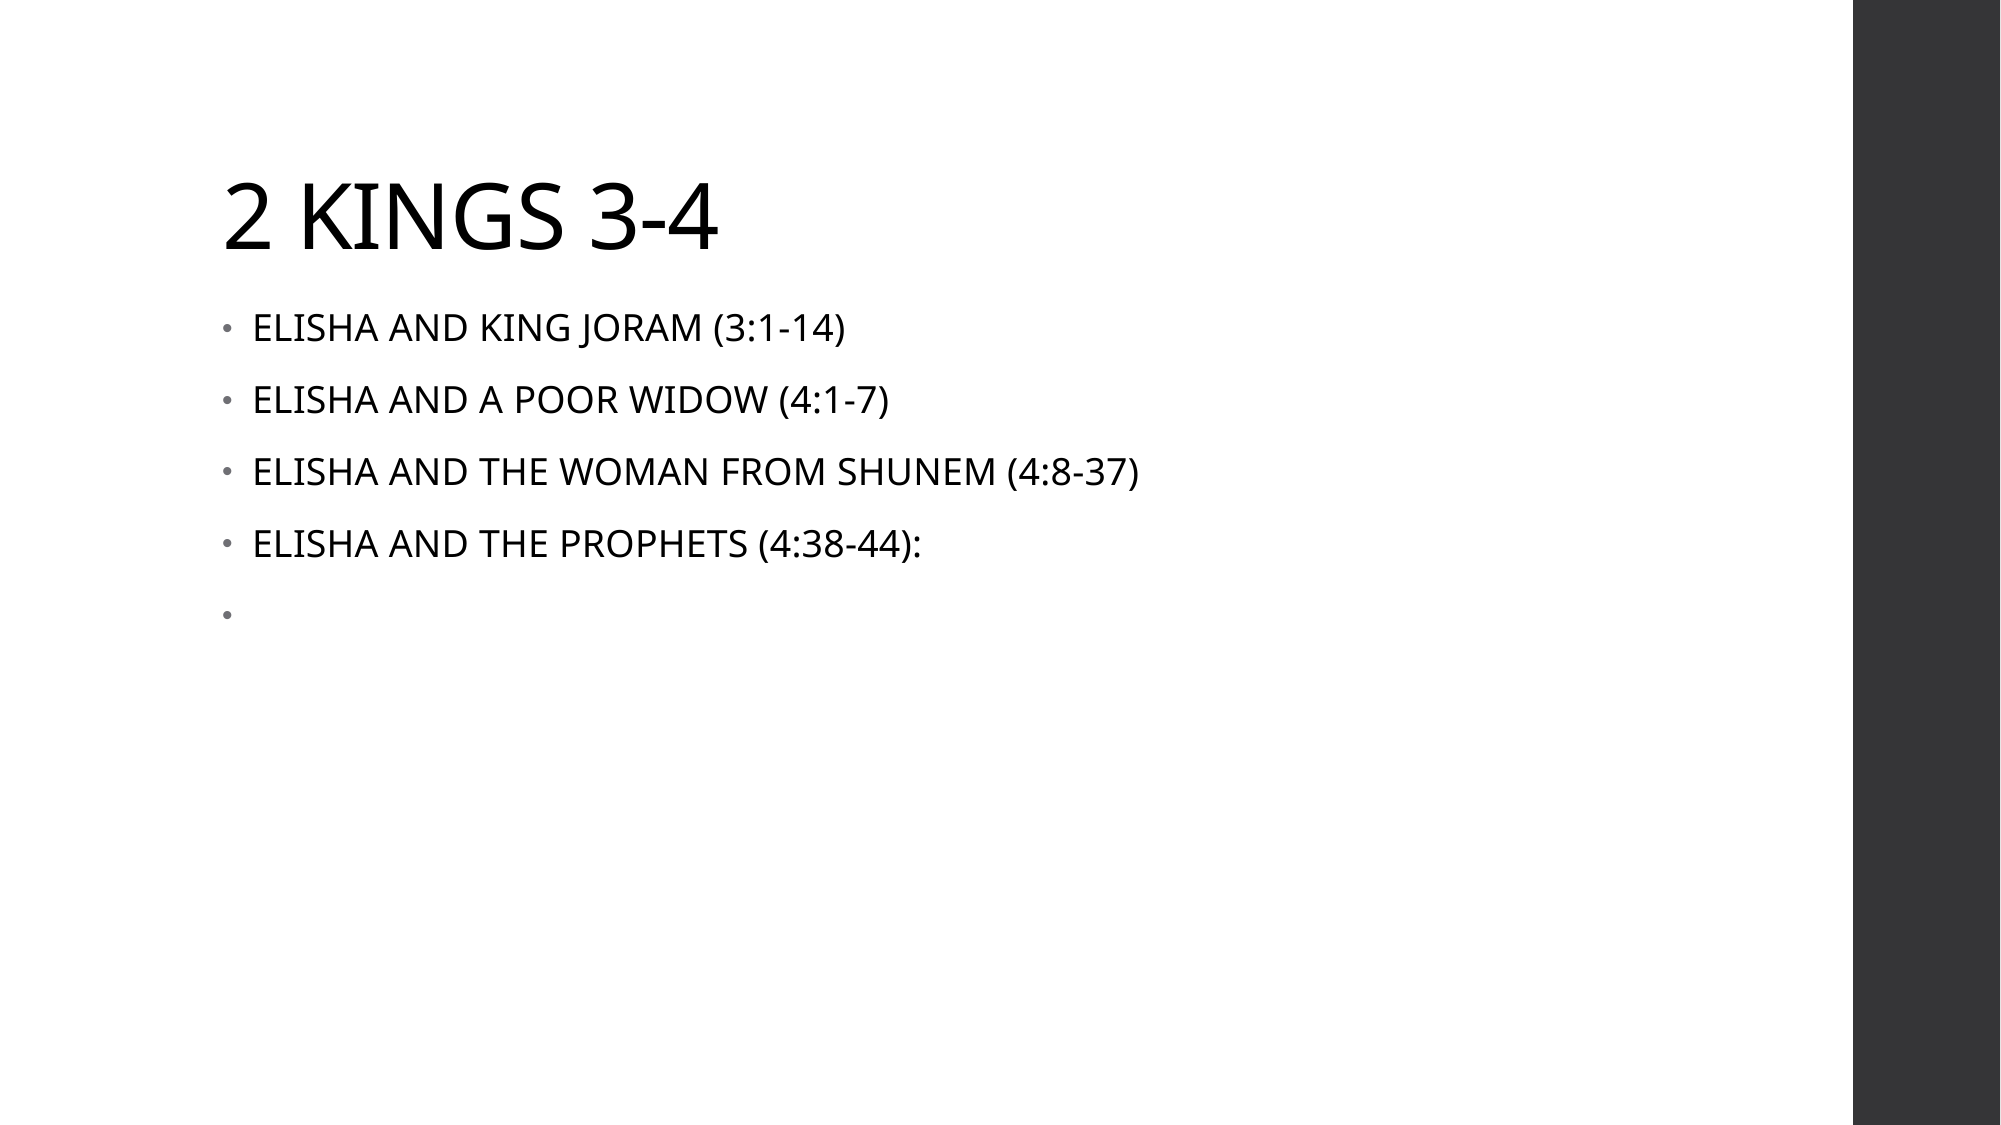

# 2 KINGS 3-4
ELISHA AND KING JORAM (3:1-14)
ELISHA AND A POOR WIDOW (4:1-7)
ELISHA AND THE WOMAN FROM SHUNEM (4:8-37)
ELISHA AND THE PROPHETS (4:38-44):